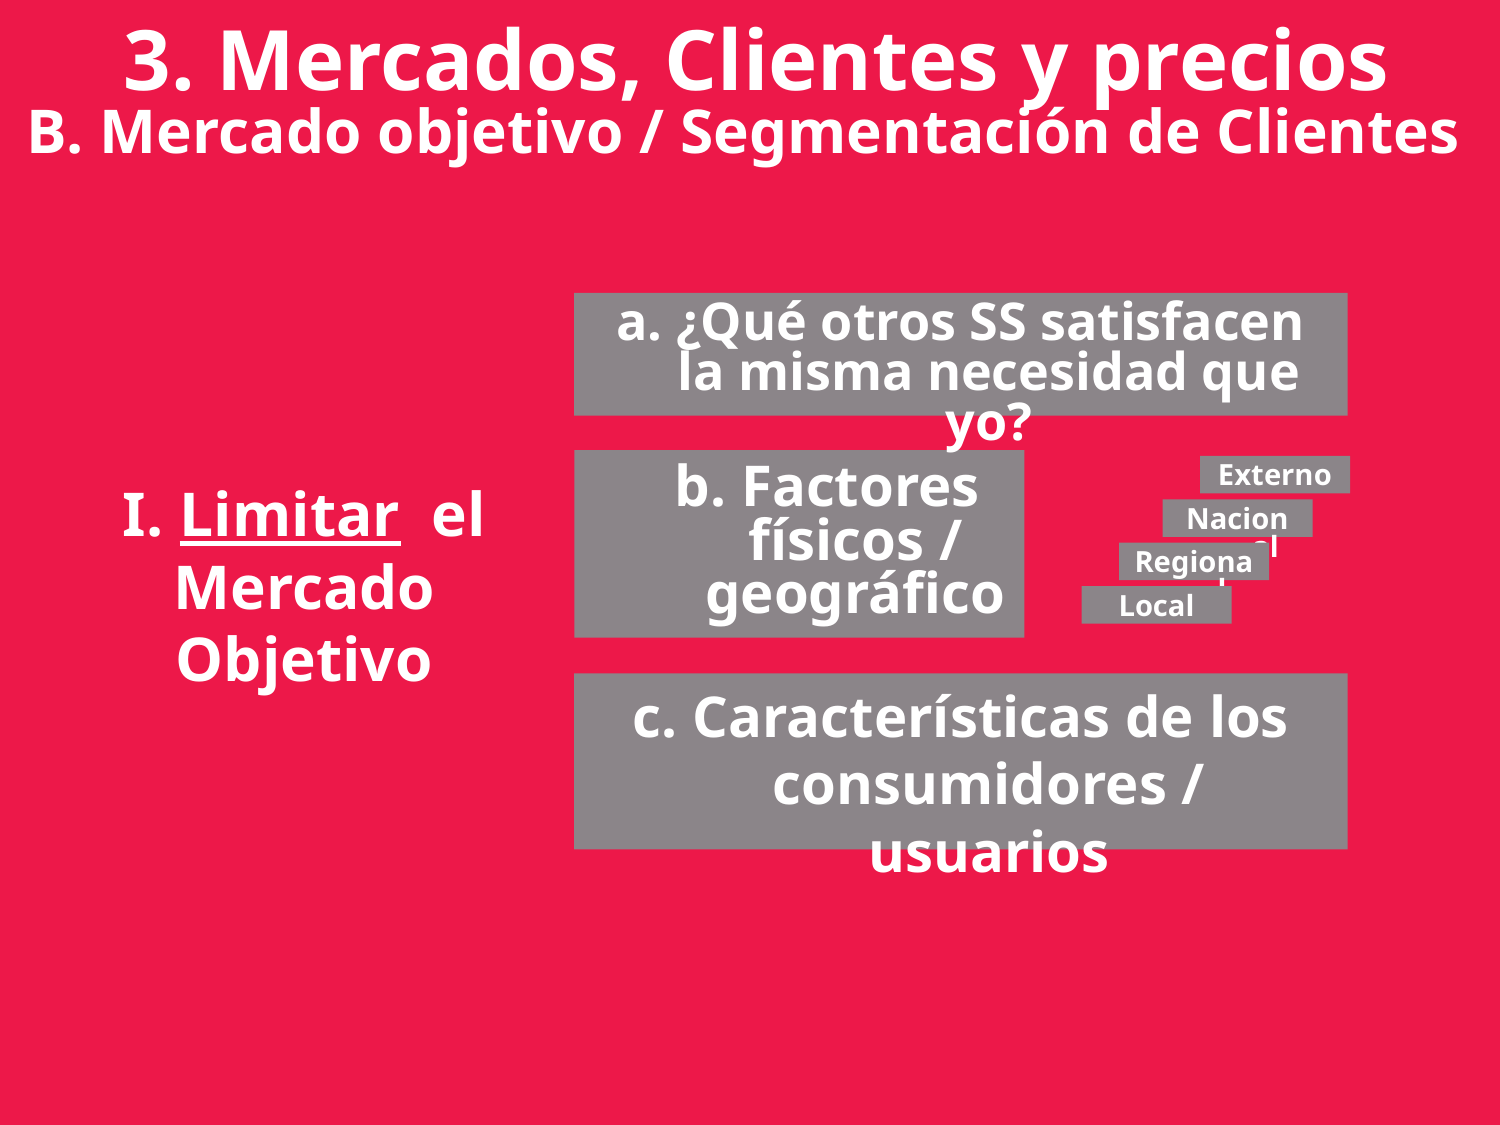

# 3. Mercados, Clientes y precios
B. Mercado objetivo / Segmentación de Clientes
a. ¿Qué otros SS satisfacen la misma necesidad que yo?
b. Factores físicos / geográfico
Externo
I. Limitar el Mercado Objetivo
Nacional
Regional
Local
c. Características de los consumidores / usuarios